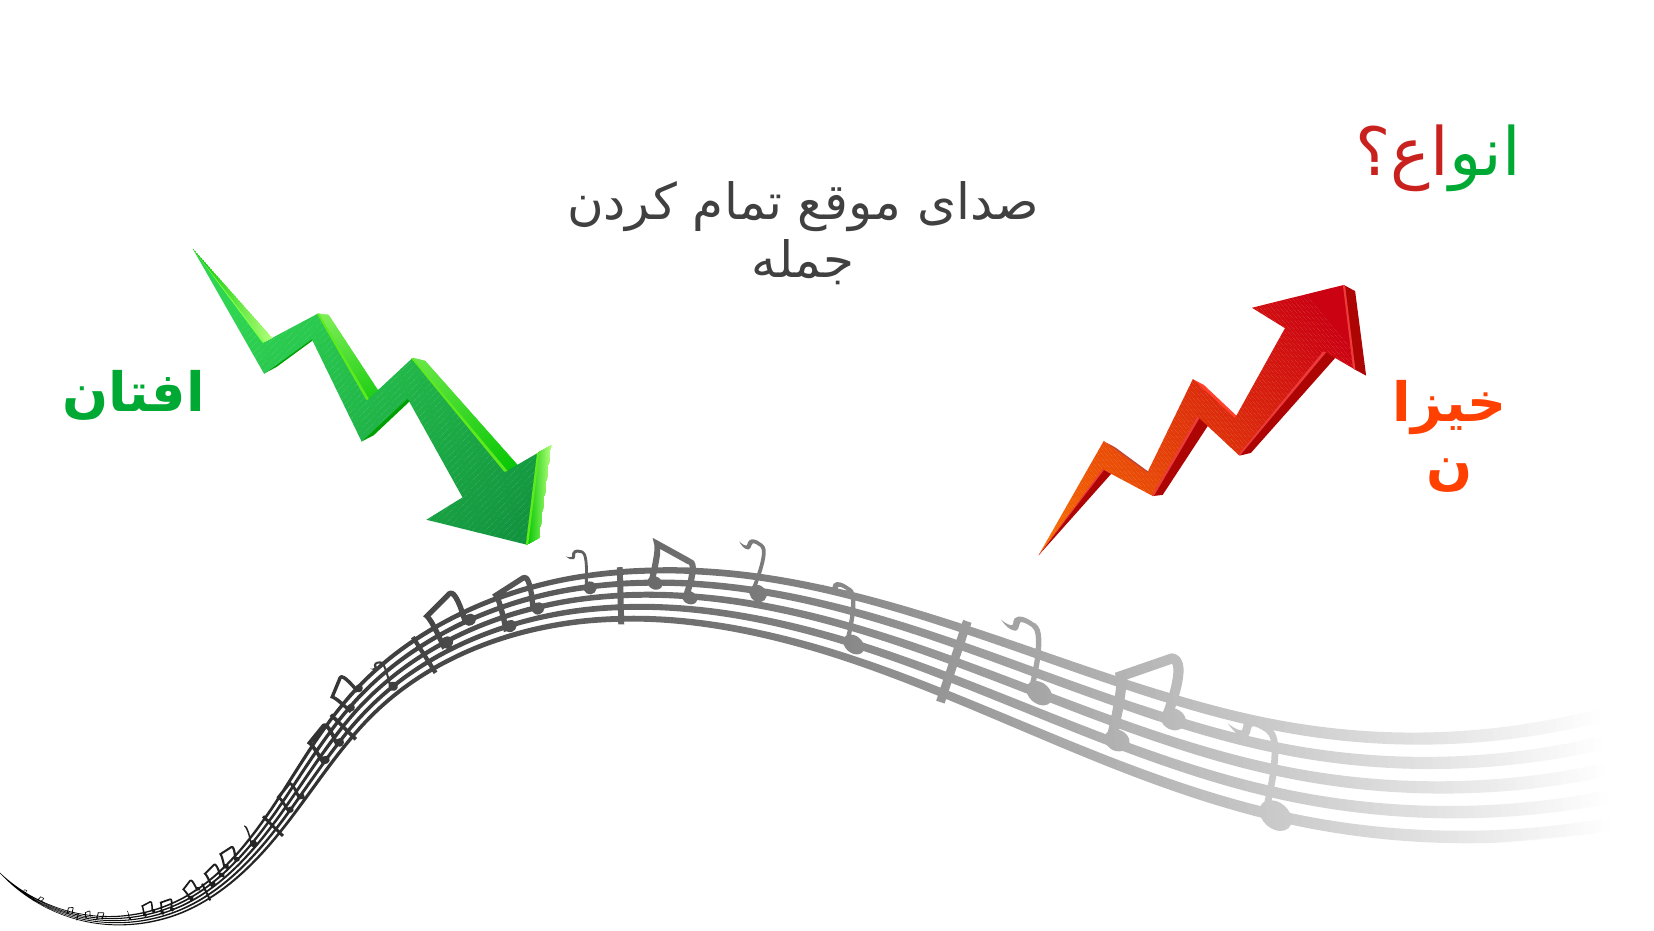

انواع؟
صدای موقع تمام کردن جمله
افتان
خیزان